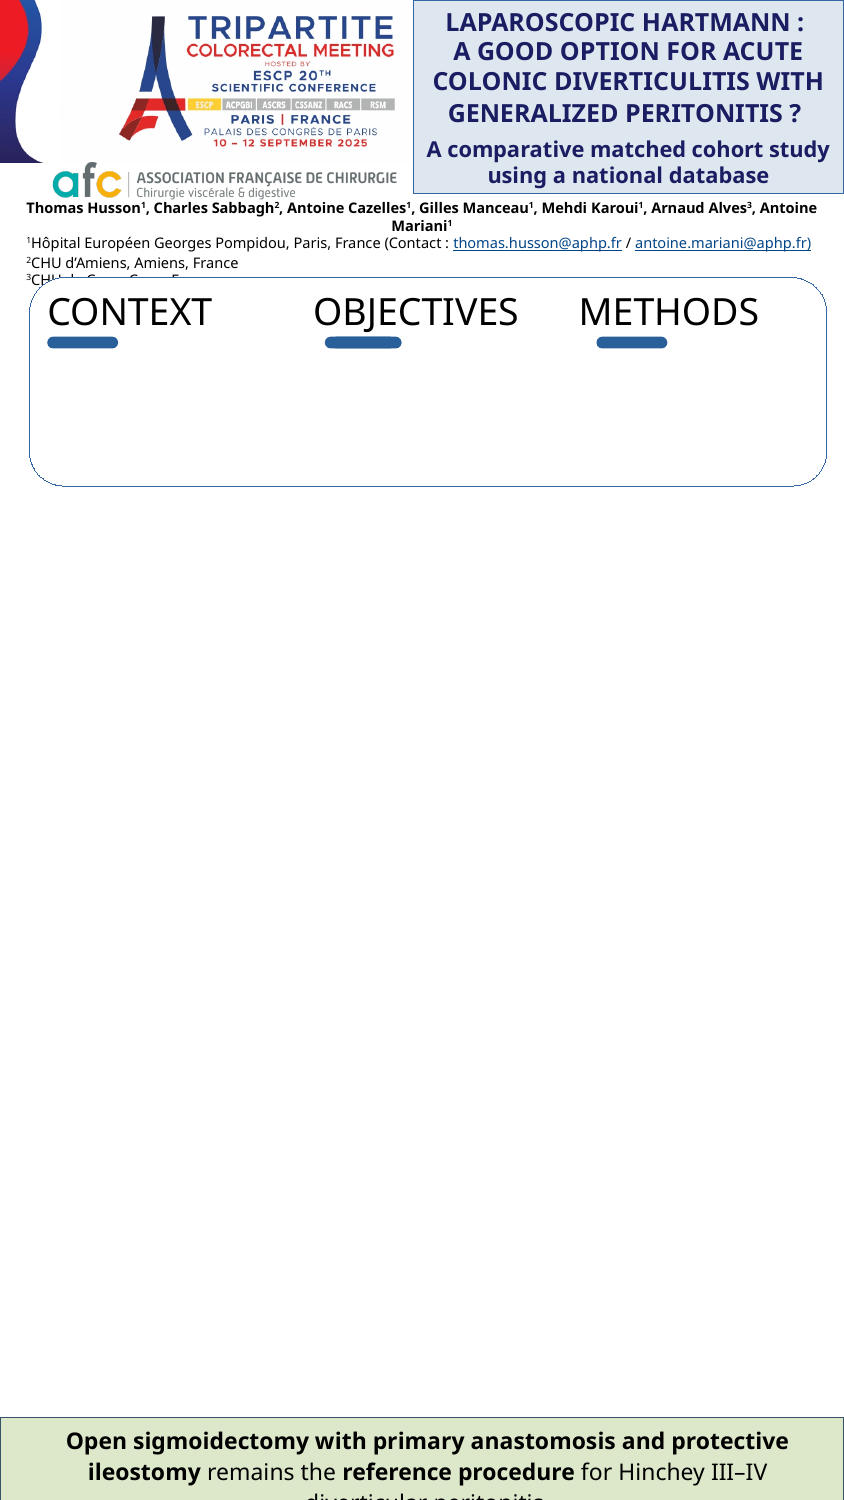

LAPAROSCOPIC HARTMANN :
A GOOD OPTION FOR ACUTE COLONIC DIVERTICULITIS WITH GENERALIZED PERITONITIS ?
A comparative matched cohort study using a national database
Thomas Husson1, Charles Sabbagh2, Antoine Cazelles1, Gilles Manceau1, Mehdi Karoui1, Arnaud Alves3, Antoine Mariani1
1Hôpital Européen Georges Pompidou, Paris, France (Contact : thomas.husson@aphp.fr / antoine.mariani@aphp.fr)
2CHU d’Amiens, Amiens, France
3CHU de Caen, Caen, France
| CONTEXT | OBJECTIVES | METHODS |
| --- | --- | --- |
| | | |
Open sigmoidectomy with primary anastomosis and protective ileostomy remains the reference procedure for Hinchey III–IV diverticular peritonitis.